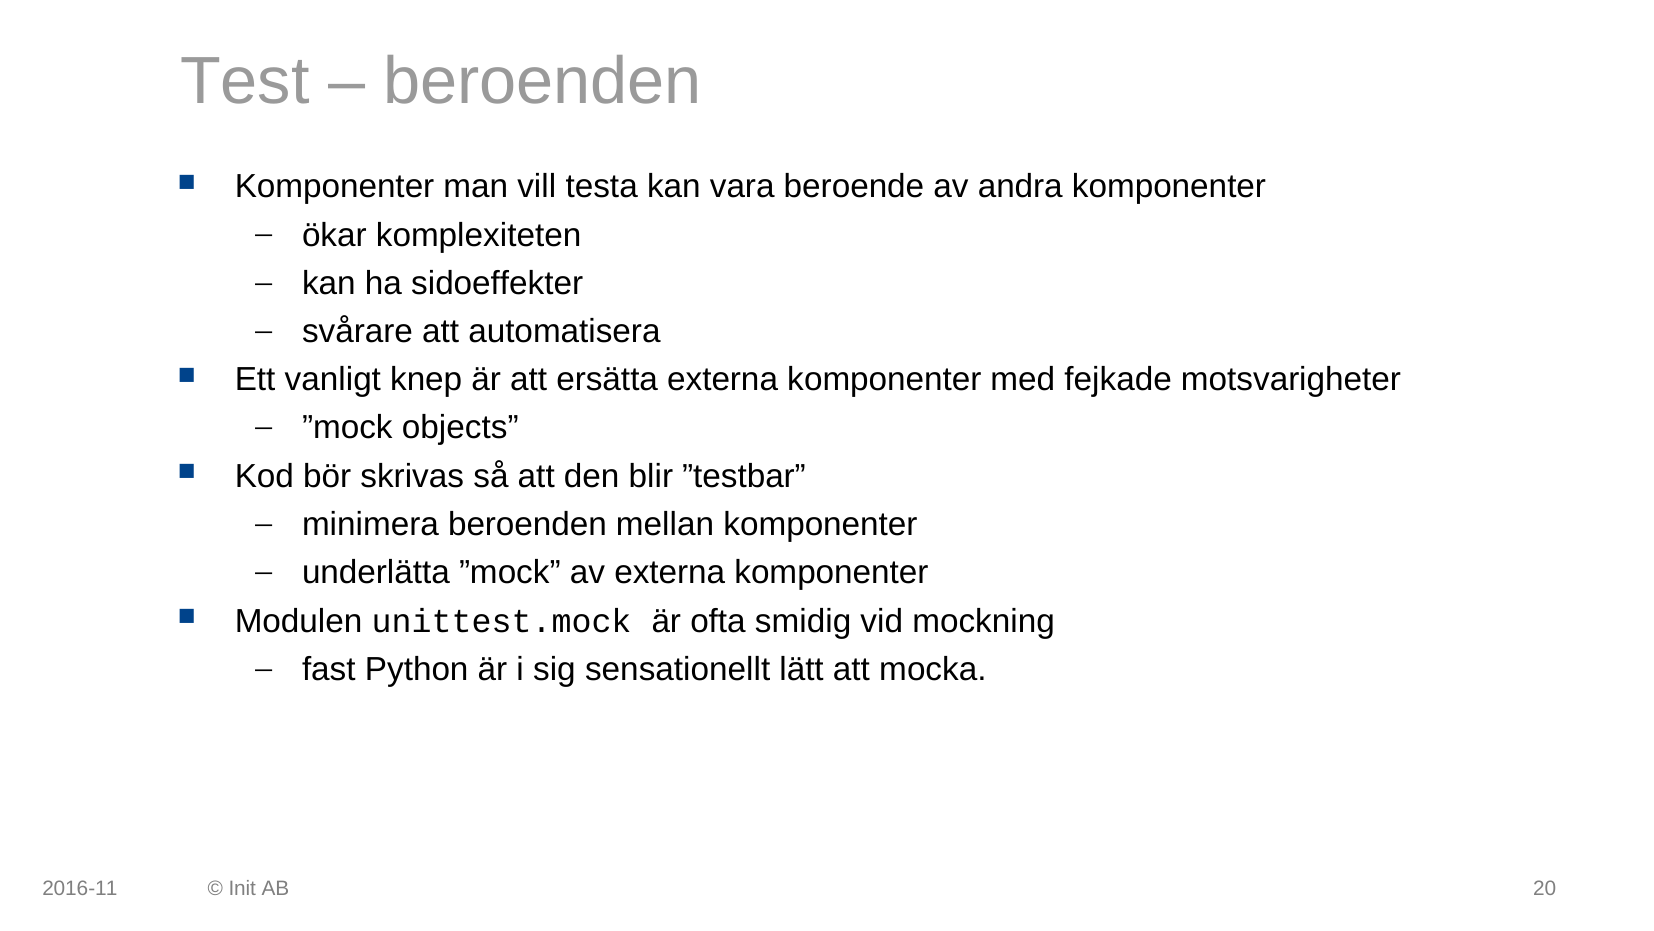

Test – beroenden
Komponenter man vill testa kan vara beroende av andra komponenter
ökar komplexiteten
kan ha sidoeffekter
svårare att automatisera
Ett vanligt knep är att ersätta externa komponenter med fejkade motsvarigheter
”mock objects”
Kod bör skrivas så att den blir ”testbar”
minimera beroenden mellan komponenter
underlätta ”mock” av externa komponenter
Modulen unittest.mock är ofta smidig vid mockning
fast Python är i sig sensationellt lätt att mocka.
2016-11
© Init AB